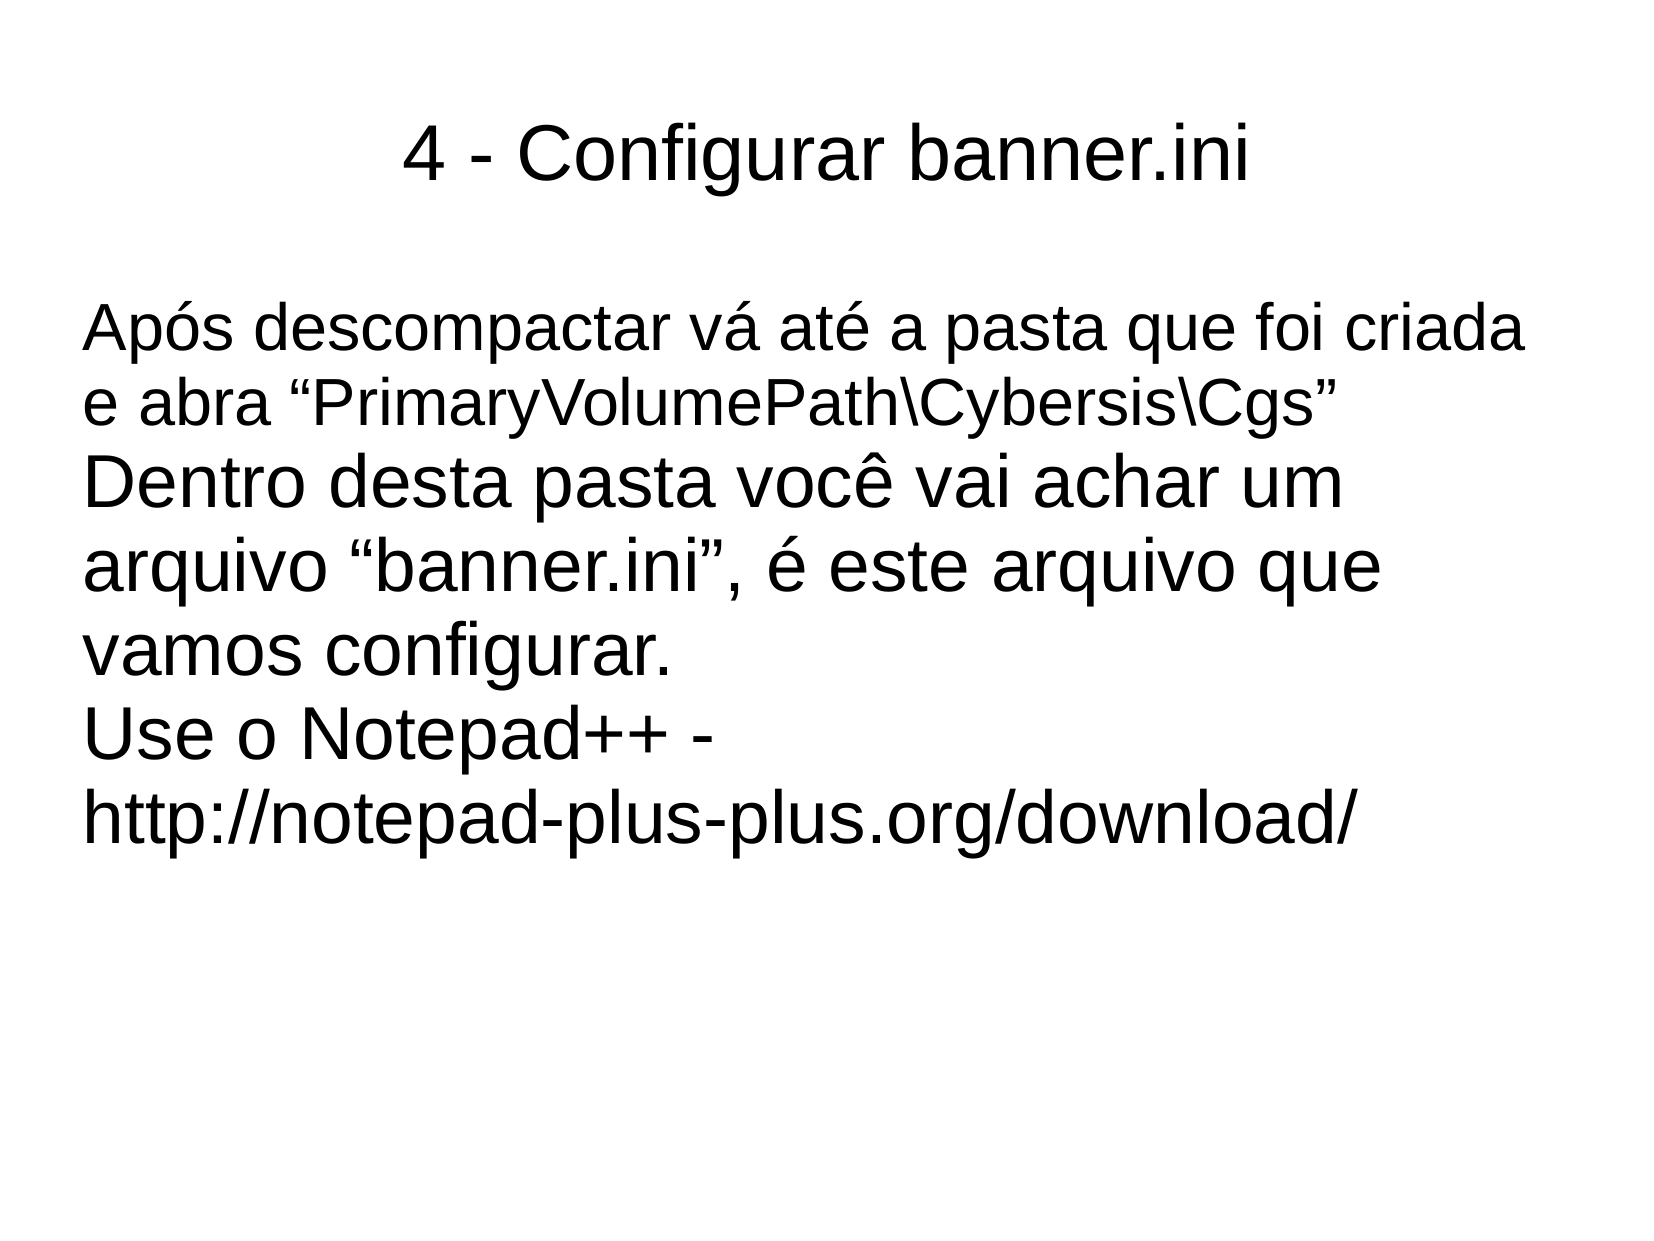

# 4 - Configurar banner.ini
Após descompactar vá até a pasta que foi criada e abra “PrimaryVolumePath\Cybersis\Cgs”
Dentro desta pasta você vai achar um arquivo “banner.ini”, é este arquivo que vamos configurar.
Use o Notepad++ - http://notepad-plus-plus.org/download/